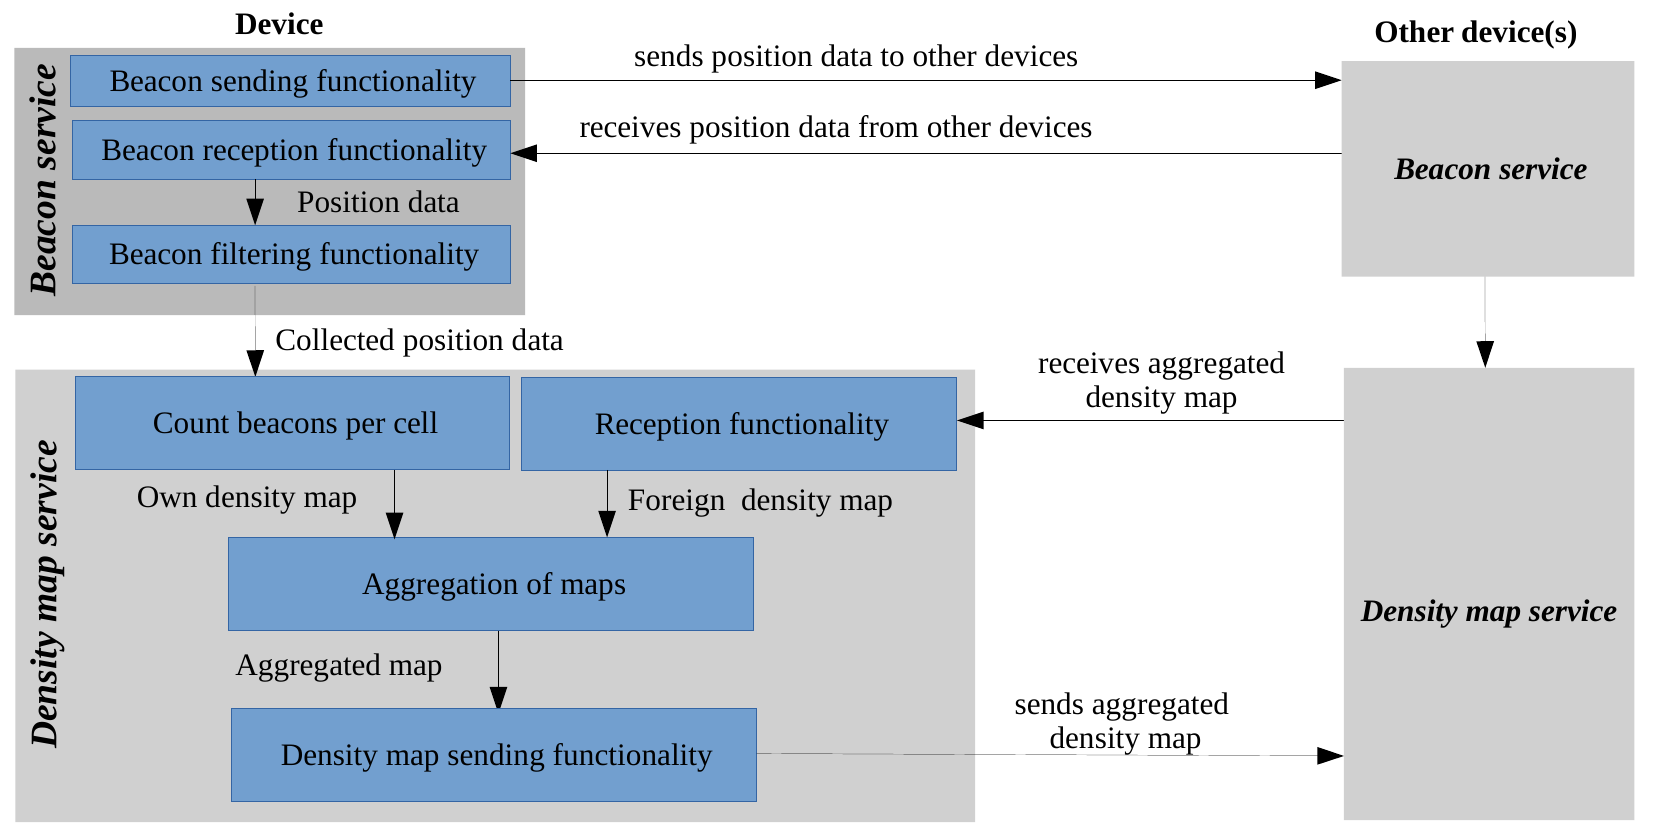

Device
Other device(s)
sends position data to other devices
Beacon sending functionality
Beacon service
receives position data from other devices
Beacon reception functionality
Beacon service
Position data
Beacon filtering functionality
Collected position data
Density map service
receives aggregated
density map
Count beacons per cell
Reception functionality
Own density map
Foreign density map
Density map service
Aggregation of maps
Aggregated map
Density map sending functionality
sends aggregated
density map